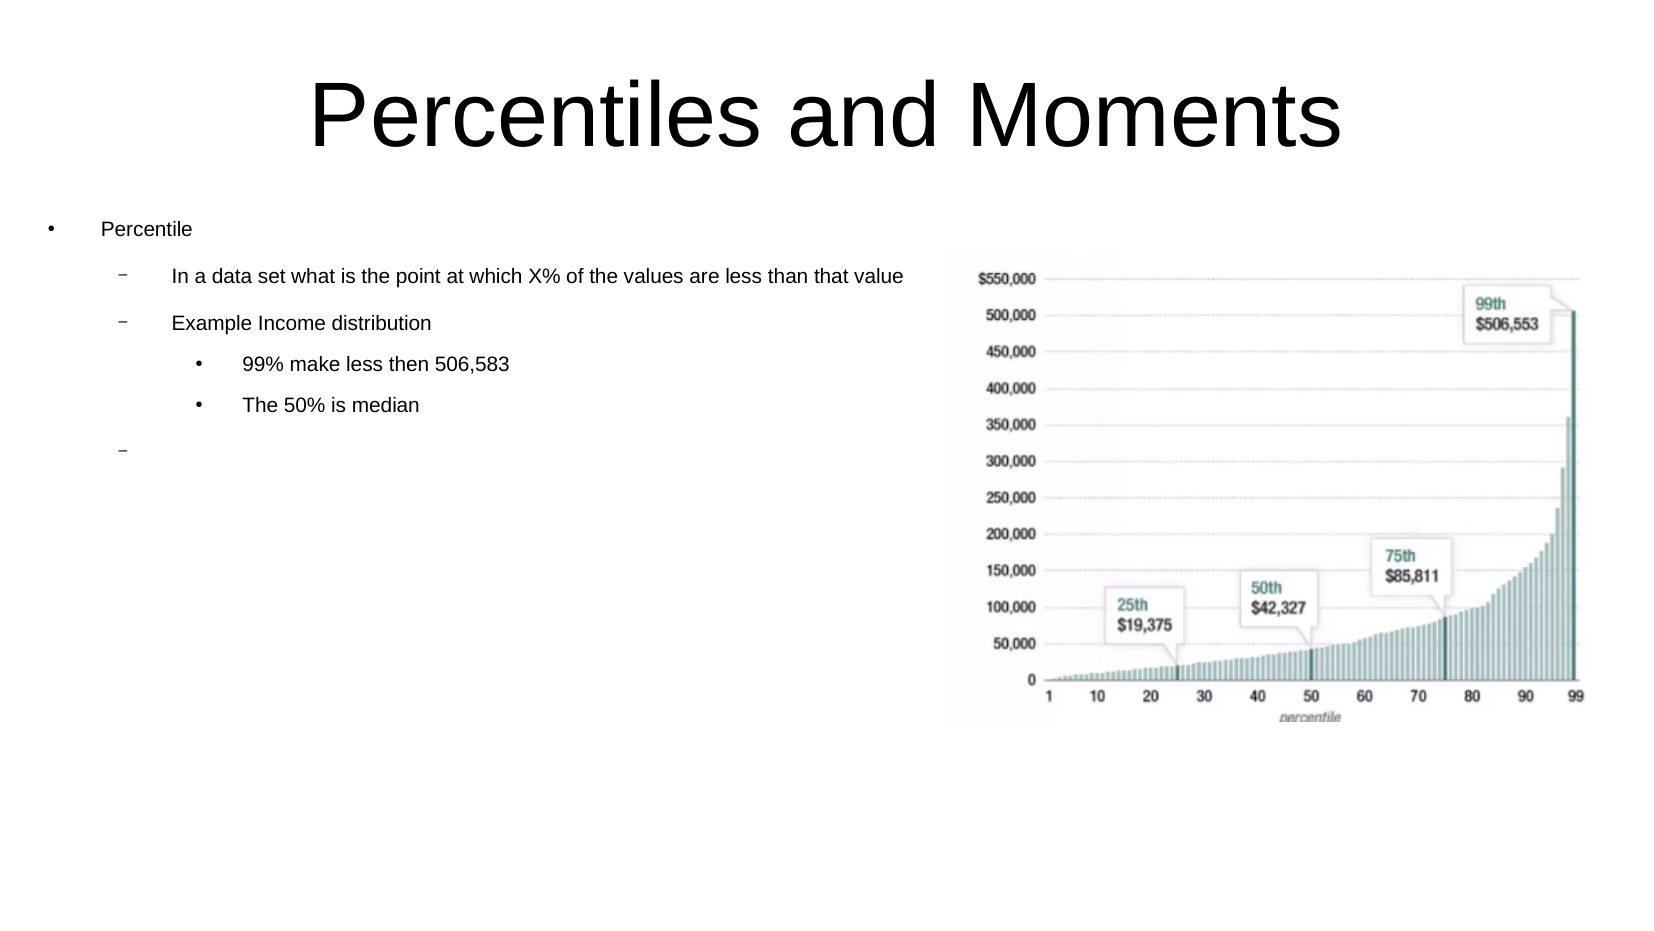

# Percentiles and Moments
Percentile
In a data set what is the point at which X% of the values are less than that value
Example Income distribution
99% make less then 506,583
The 50% is median